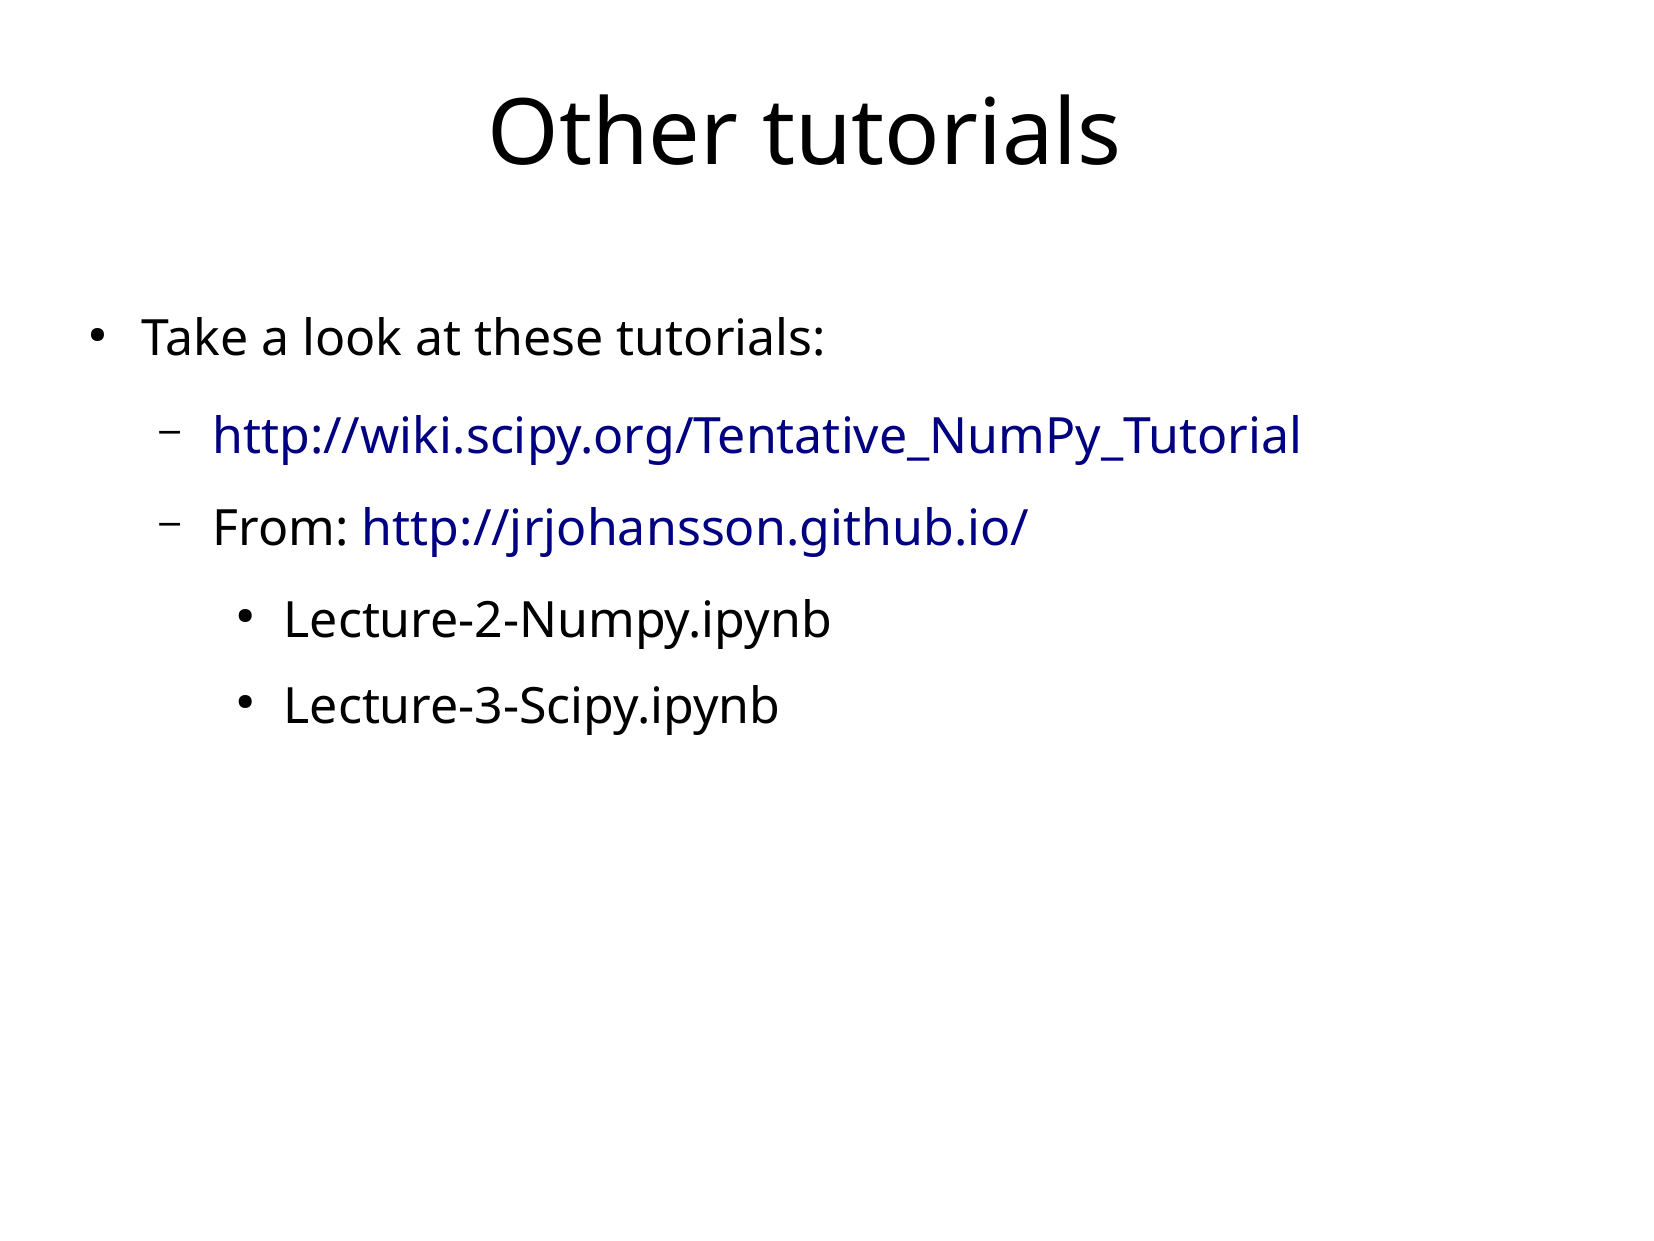

# Other tutorials
Take a look at these tutorials:
http://wiki.scipy.org/Tentative_NumPy_Tutorial
From: http://jrjohansson.github.io/
Lecture-2-Numpy.ipynb
Lecture-3-Scipy.ipynb